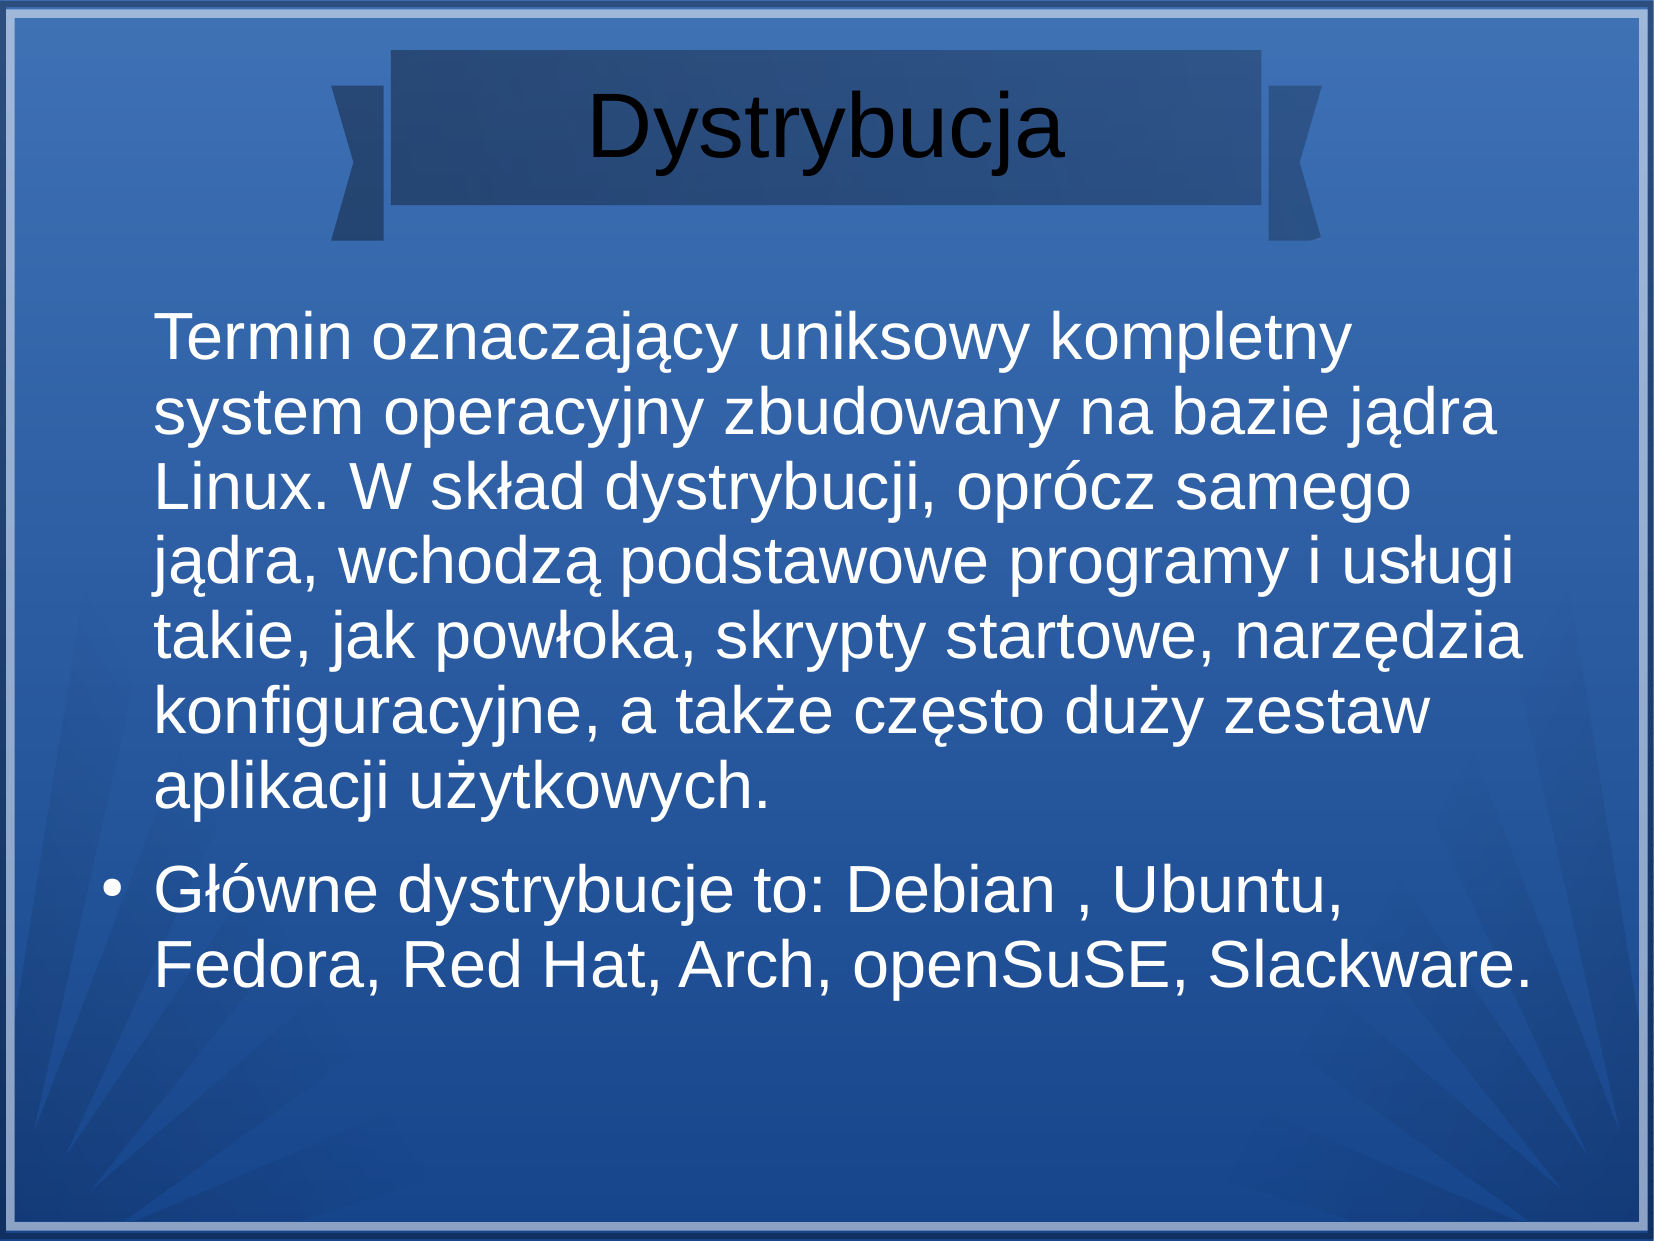

# Dystrybucja
Termin oznaczający uniksowy kompletny system operacyjny zbudowany na bazie jądra Linux. W skład dystrybucji, oprócz samego jądra, wchodzą podstawowe programy i usługi takie, jak powłoka, skrypty startowe, narzędzia konfiguracyjne, a także często duży zestaw aplikacji użytkowych.
Główne dystrybucje to: Debian , Ubuntu, Fedora, Red Hat, Arch, openSuSE, Slackware.